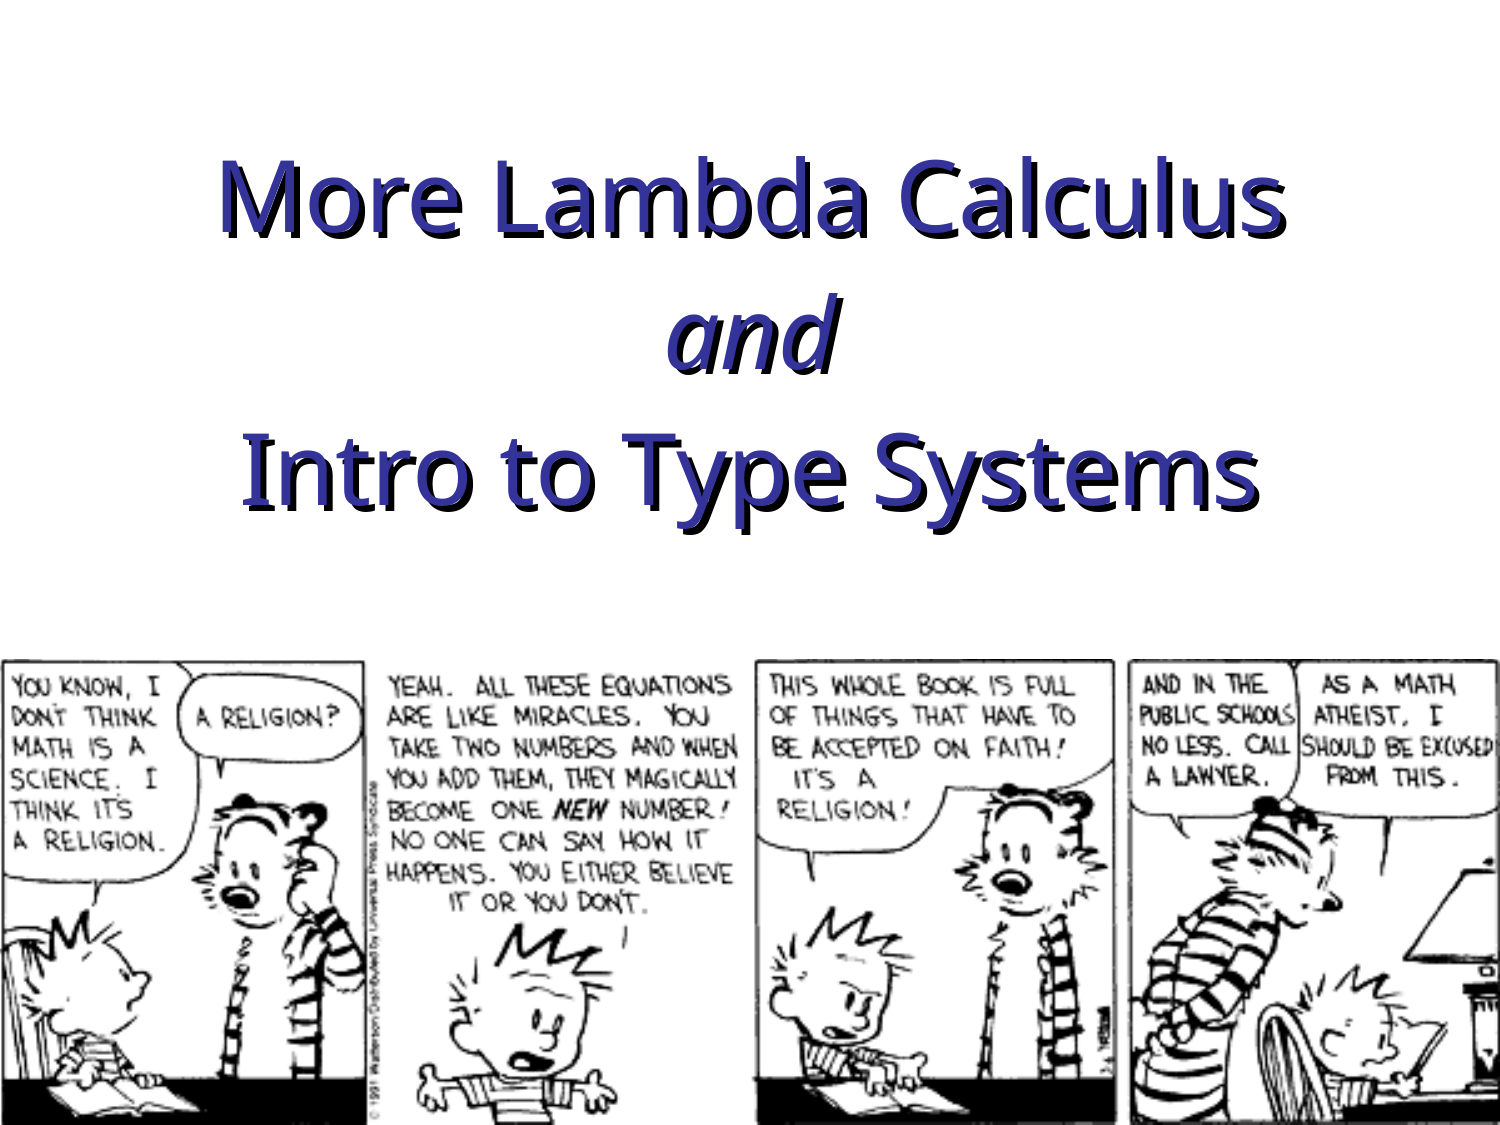

# More Lambda Calculus and Intro to Type Systems
1